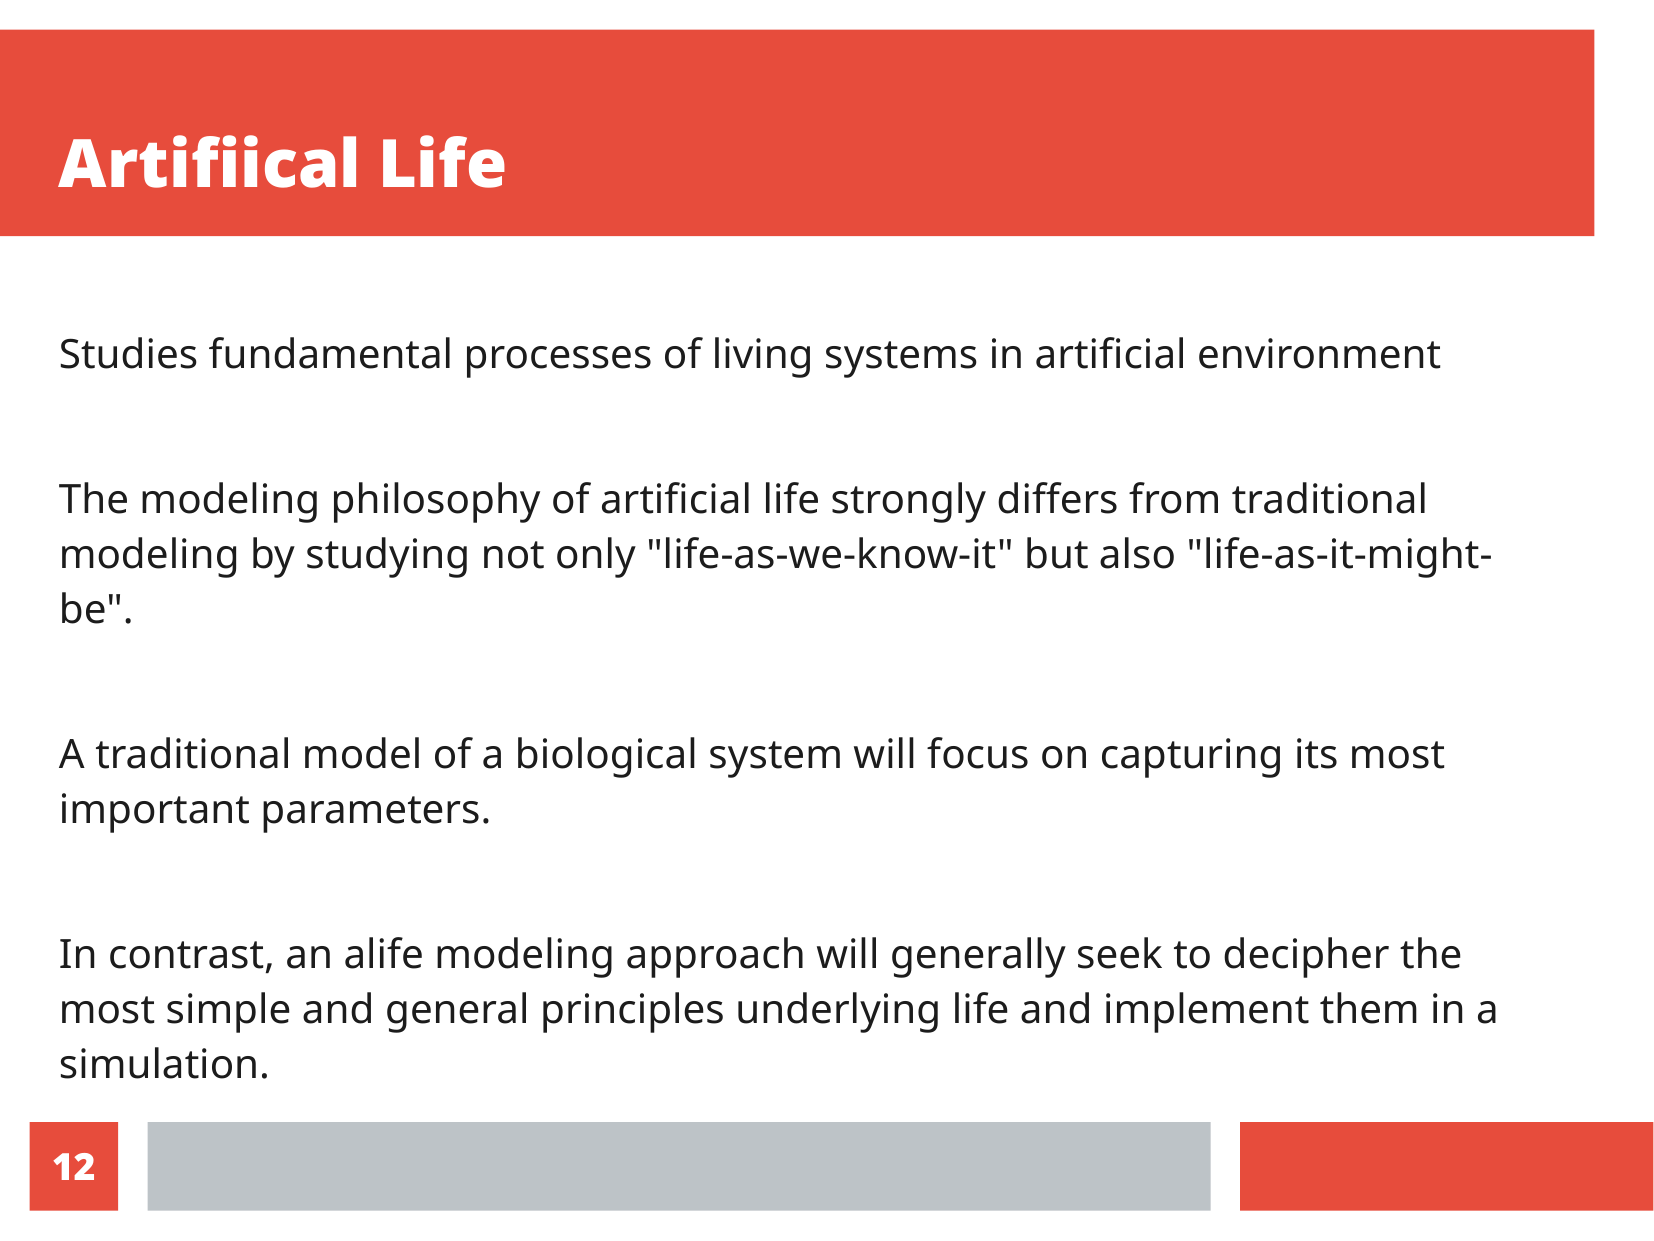

# Artifiical Life
Studies fundamental processes of living systems in artificial environment
The modeling philosophy of artificial life strongly differs from traditional modeling by studying not only "life-as-we-know-it" but also "life-as-it-might-be".
A traditional model of a biological system will focus on capturing its most important parameters.
In contrast, an alife modeling approach will generally seek to decipher the most simple and general principles underlying life and implement them in a simulation.
12